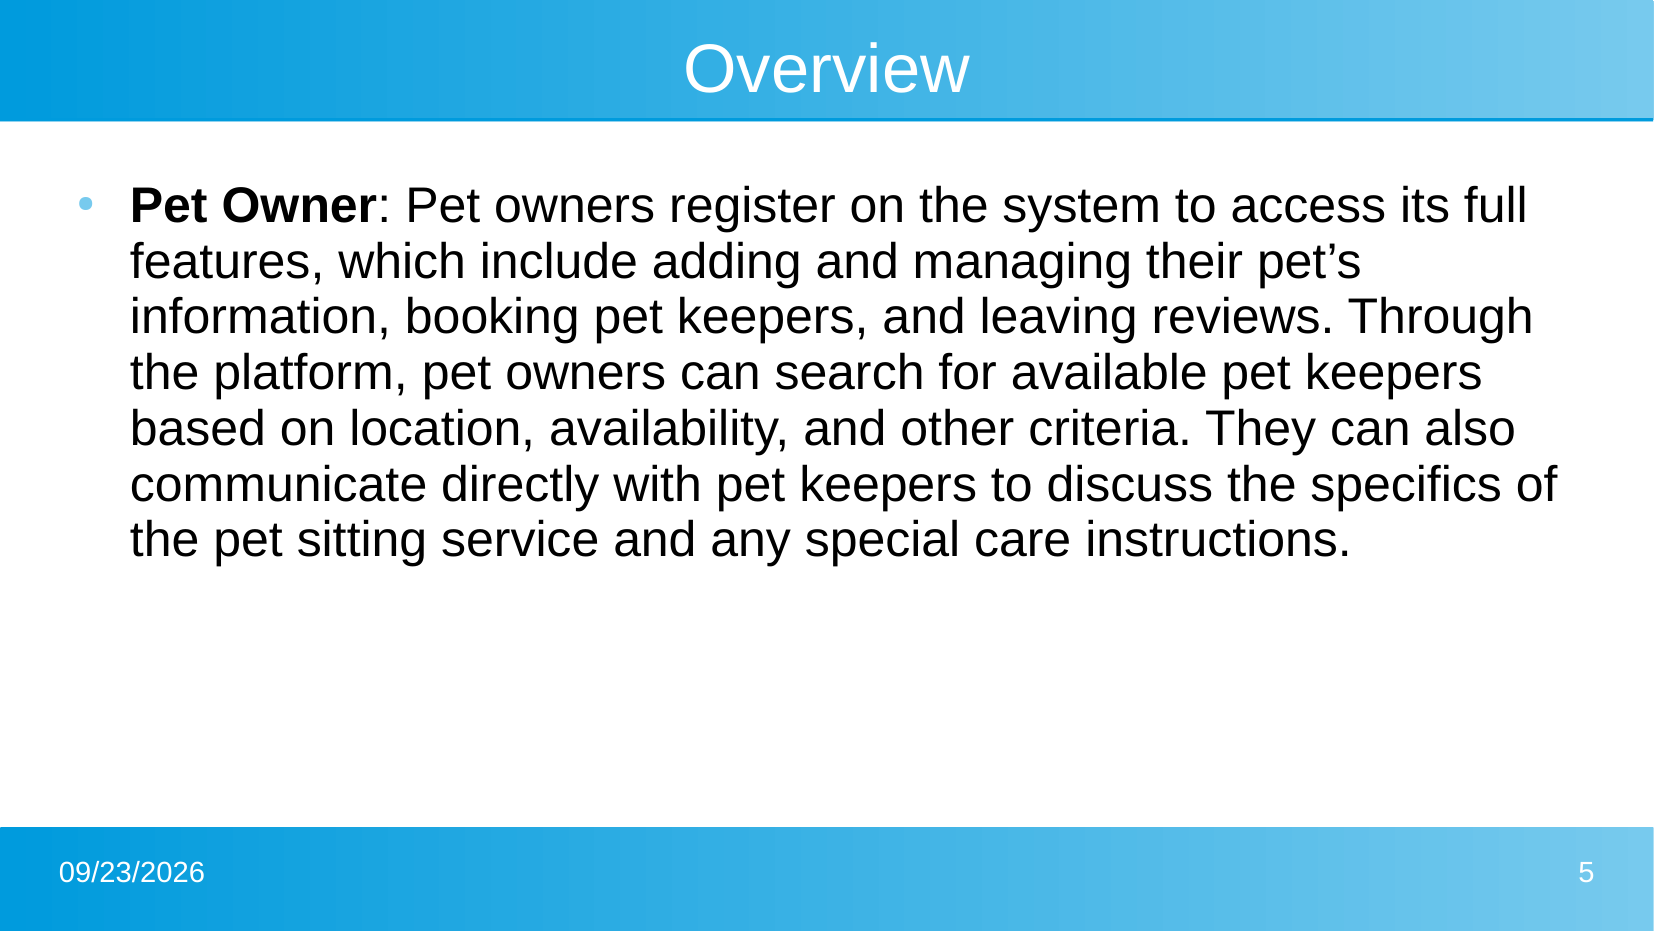

# Overview
Pet Owner: Pet owners register on the system to access its full features, which include adding and managing their pet’s information, booking pet keepers, and leaving reviews. Through the platform, pet owners can search for available pet keepers based on location, availability, and other criteria. They can also communicate directly with pet keepers to discuss the specifics of the pet sitting service and any special care instructions.
5